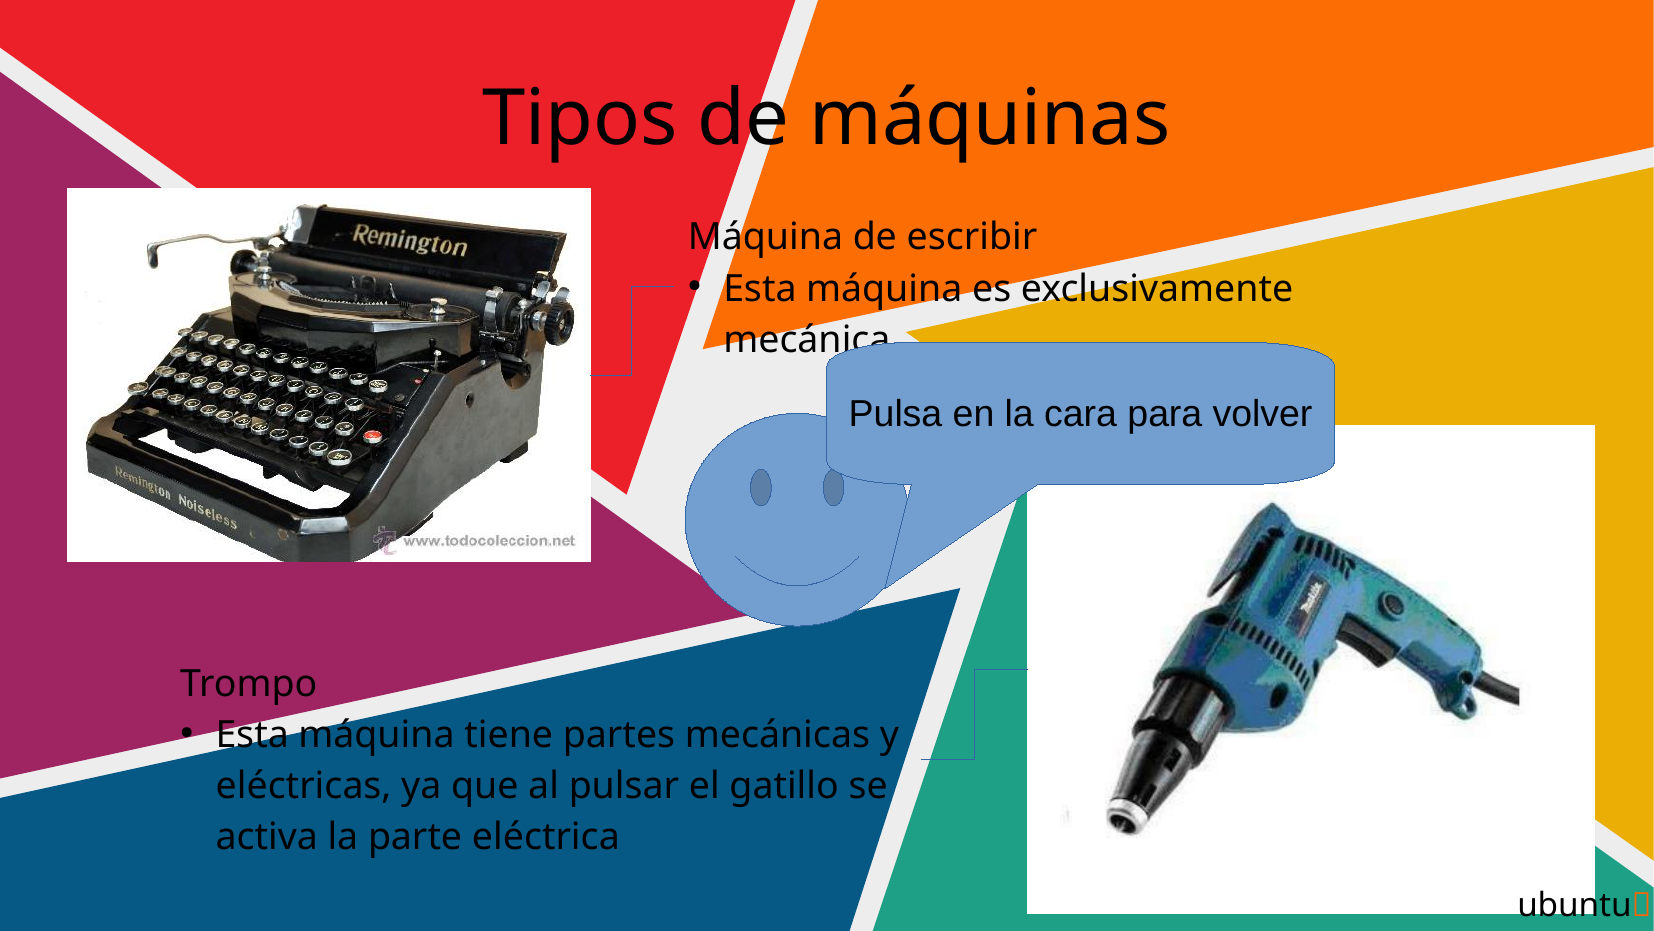

# Tipos de máquinas
Máquina de escribir
Esta máquina es exclusivamente mecánica
Pulsa en la cara para volver
Trompo
Esta máquina tiene partes mecánicas y eléctricas, ya que al pulsar el gatillo se activa la parte eléctrica
ubuntu